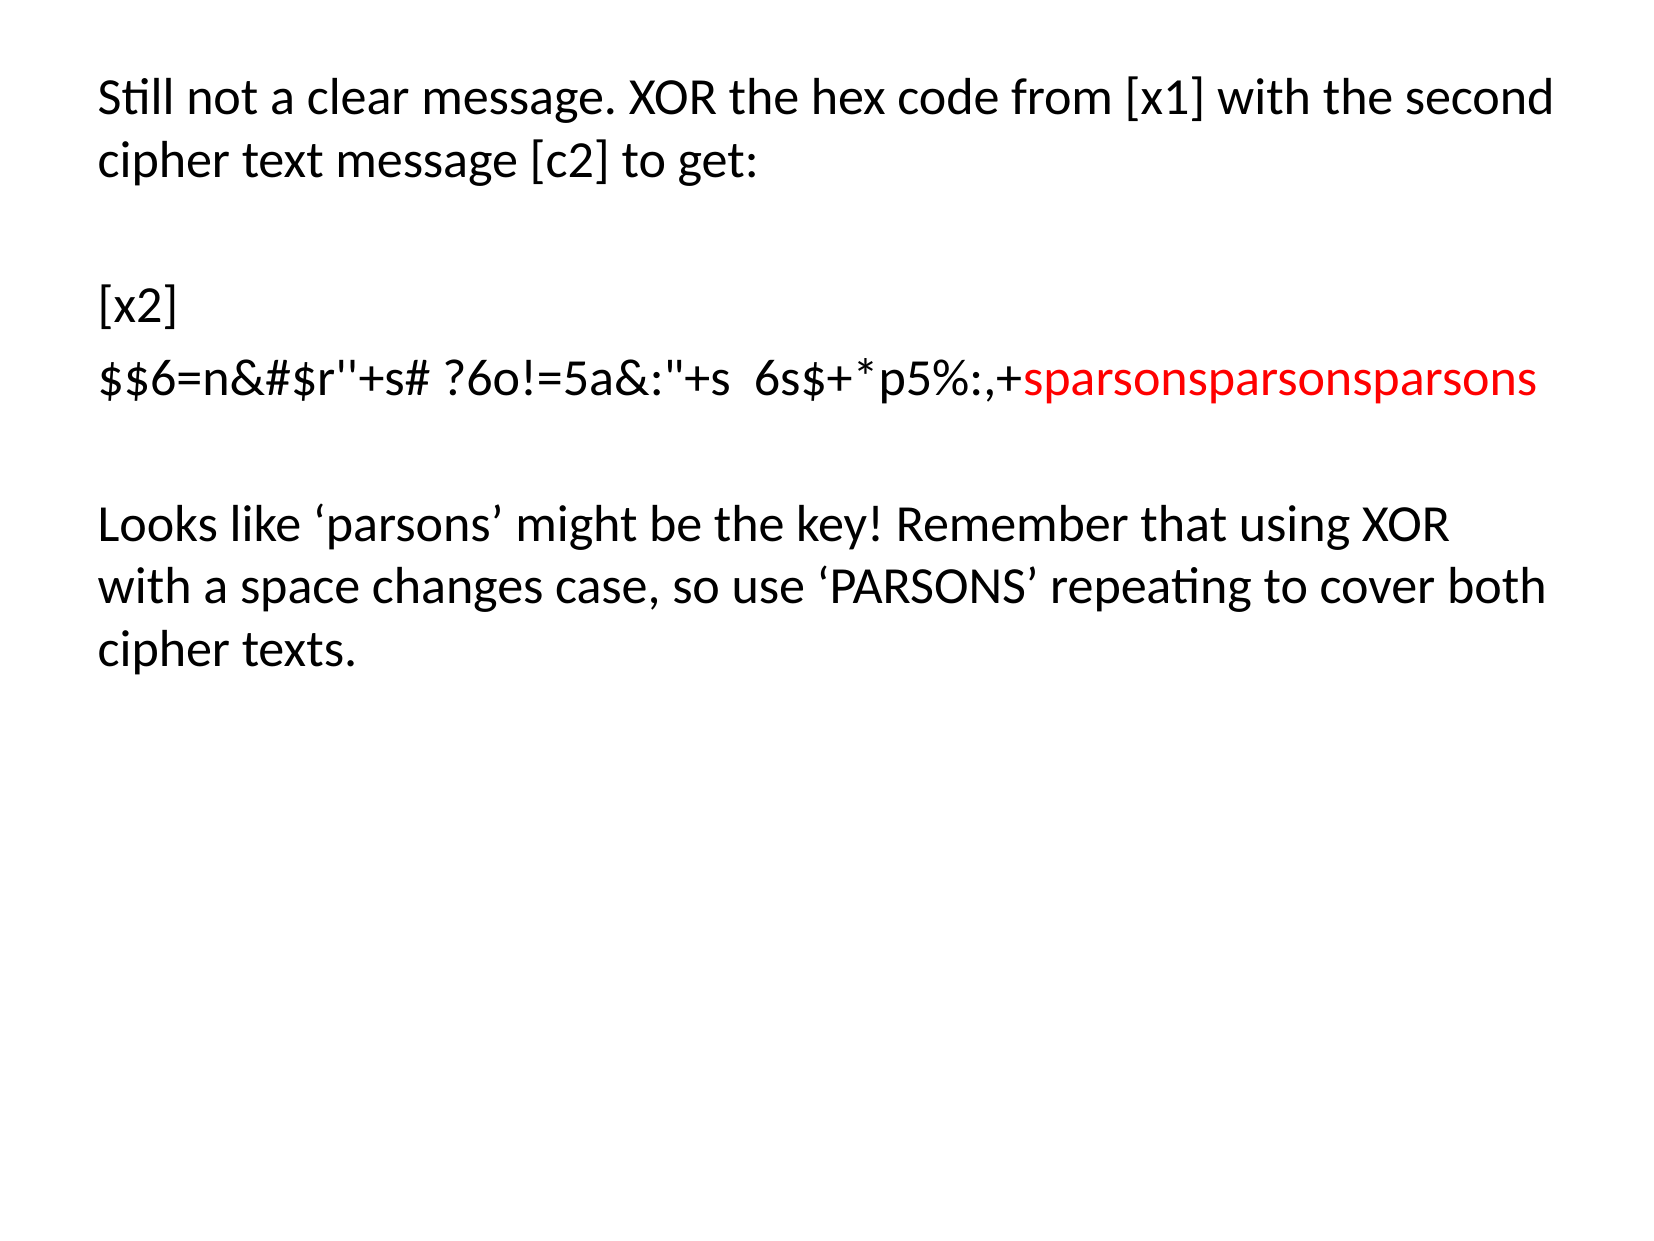

# Still not a clear message. XOR the hex code from [x1] with the second cipher text message [c2] to get:
[x2]
$$6=n&#$r''+s# ?6o!=5a&:"+s 6s$+*p5%:,+sparsonsparsonsparsons
Looks like ‘parsons’ might be the key! Remember that using XOR with a space changes case, so use ‘PARSONS’ repeating to cover both cipher texts.